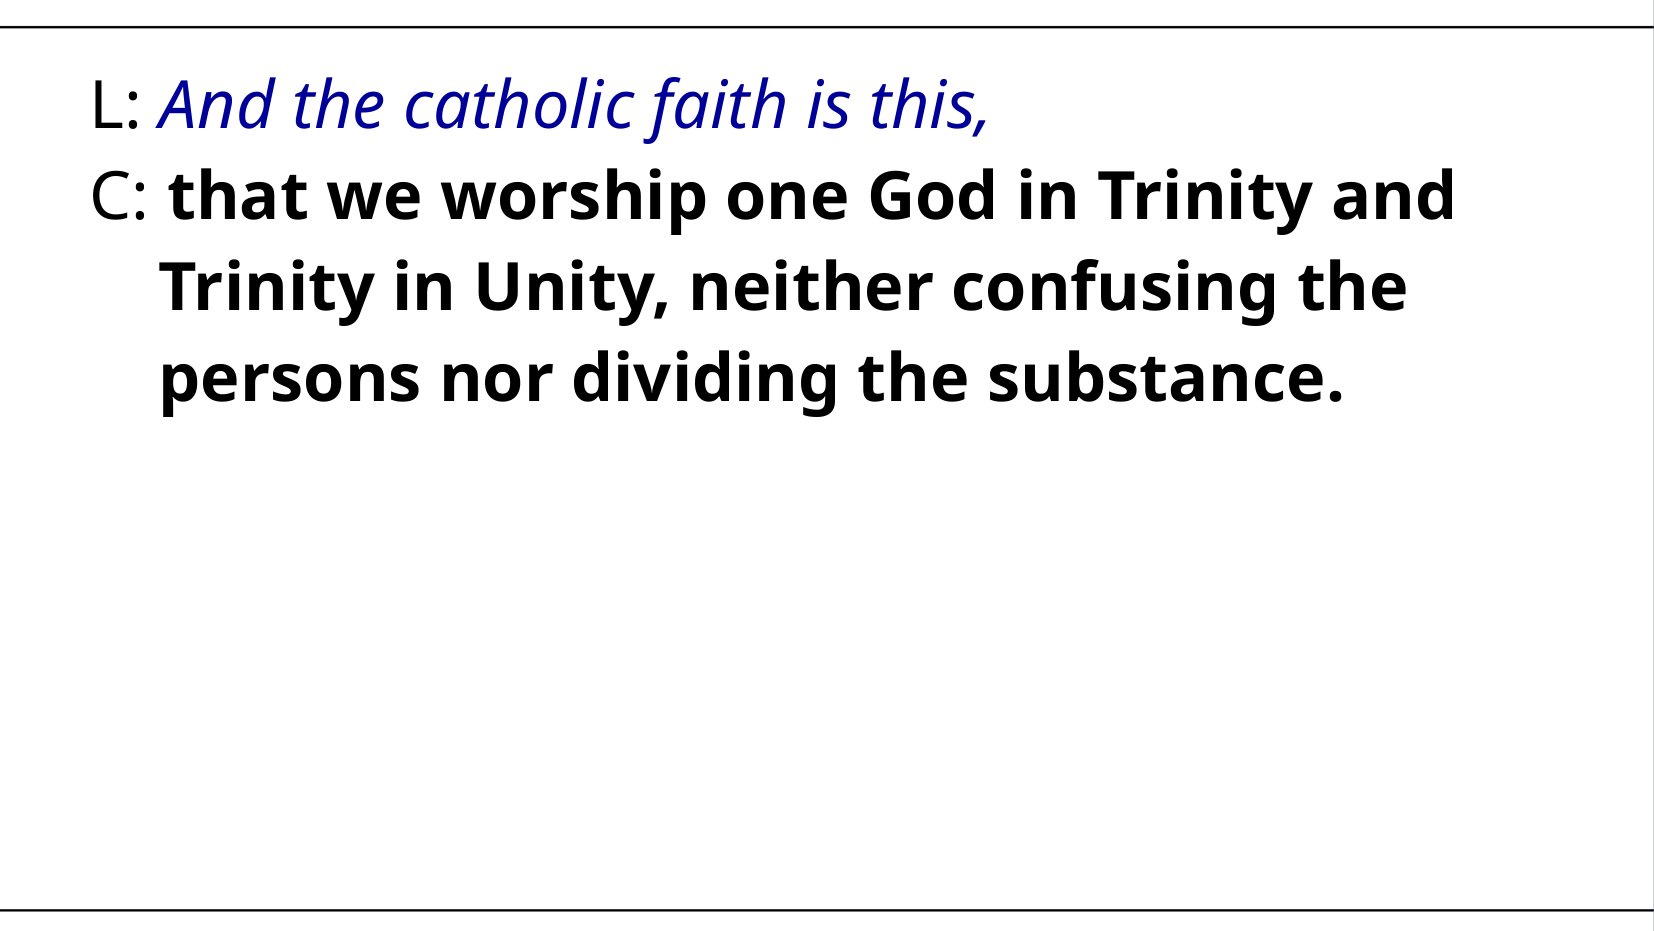

L: And the catholic faith is this,
C: that we worship one God in Trinity and
 Trinity in Unity, neither confusing the
 persons nor dividing the substance.